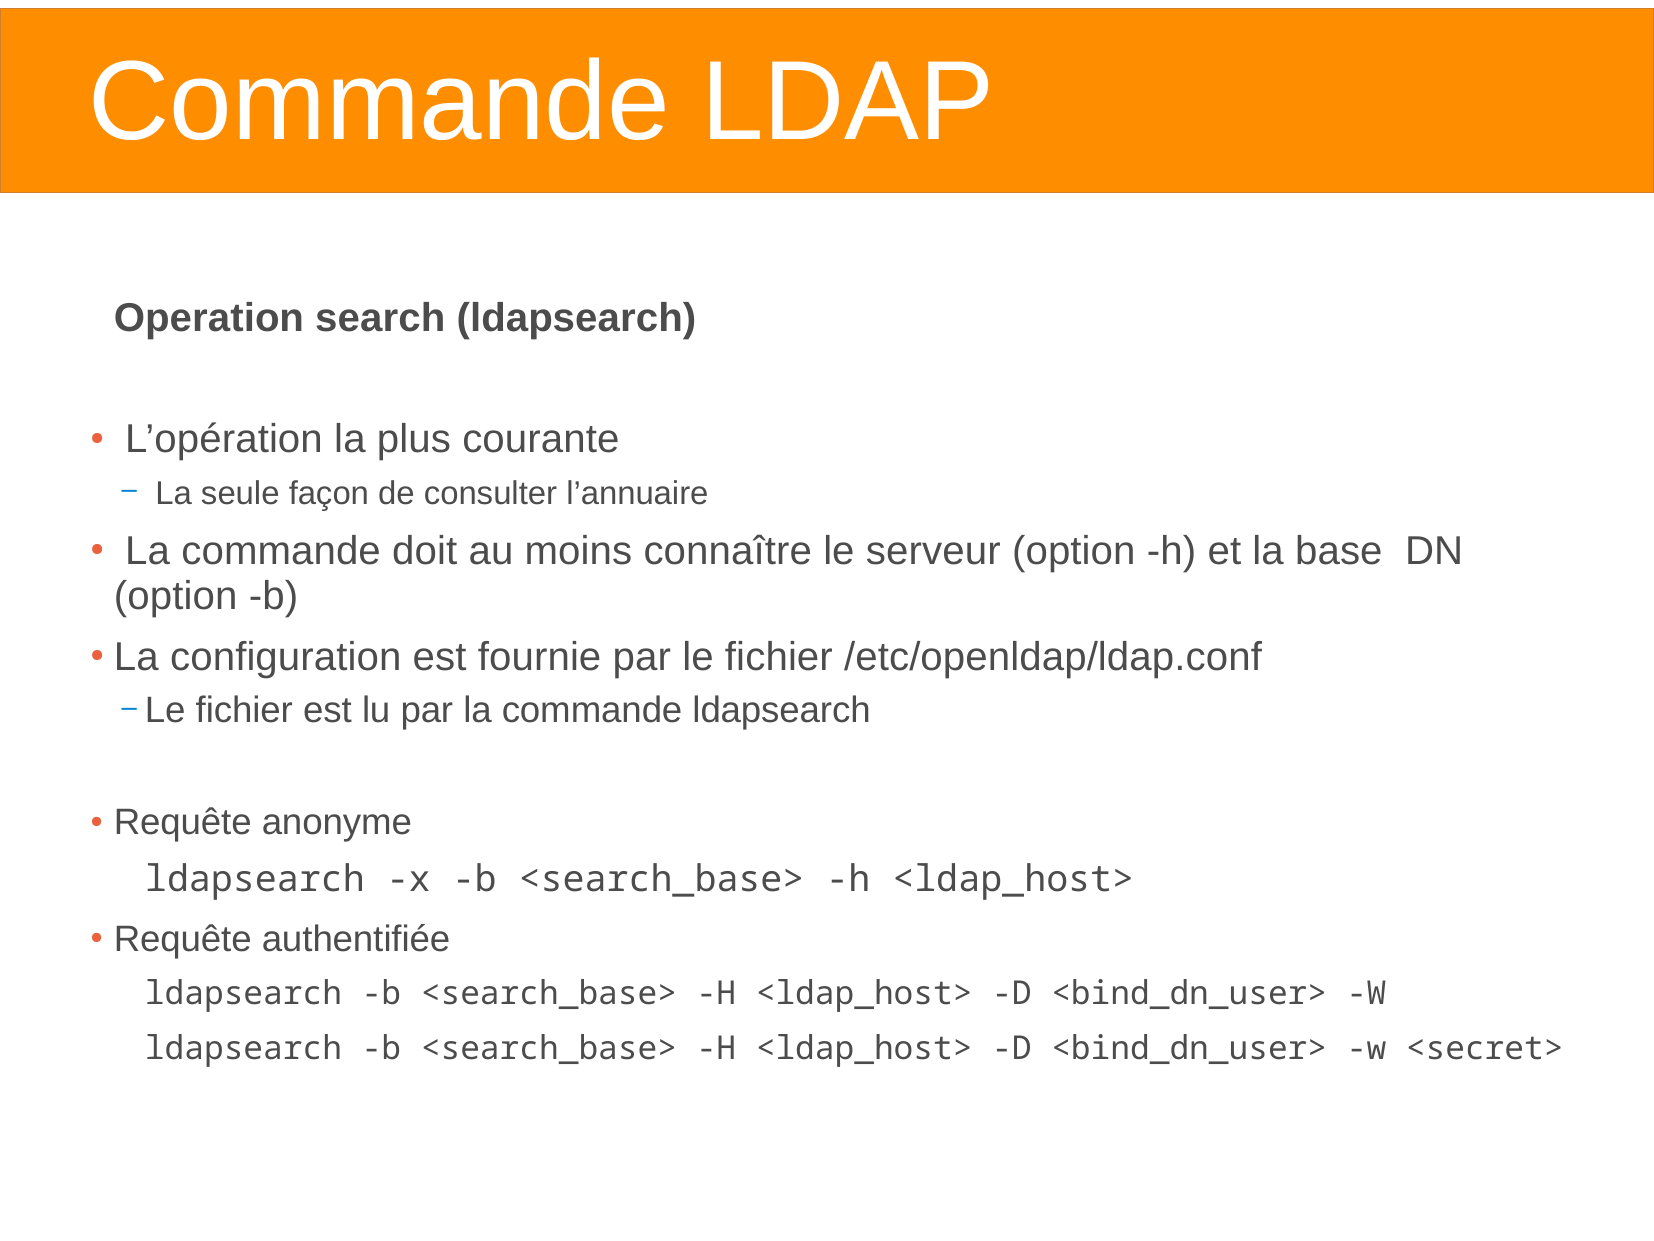

Commande LDAP
# Operation search (ldapsearch)
 L’opération la plus courante
 La seule façon de consulter l’annuaire
 La commande doit au moins connaître le serveur (option -h) et la base DN (option -b)
La configuration est fournie par le fichier /etc/openldap/ldap.conf
Le fichier est lu par la commande ldapsearch
Requête anonyme
ldapsearch -x -b <search_base> -h <ldap_host>
Requête authentifiée
ldapsearch -b <search_base> -H <ldap_host> -D <bind_dn_user> -W
ldapsearch -b <search_base> -H <ldap_host> -D <bind_dn_user> -w <secret>